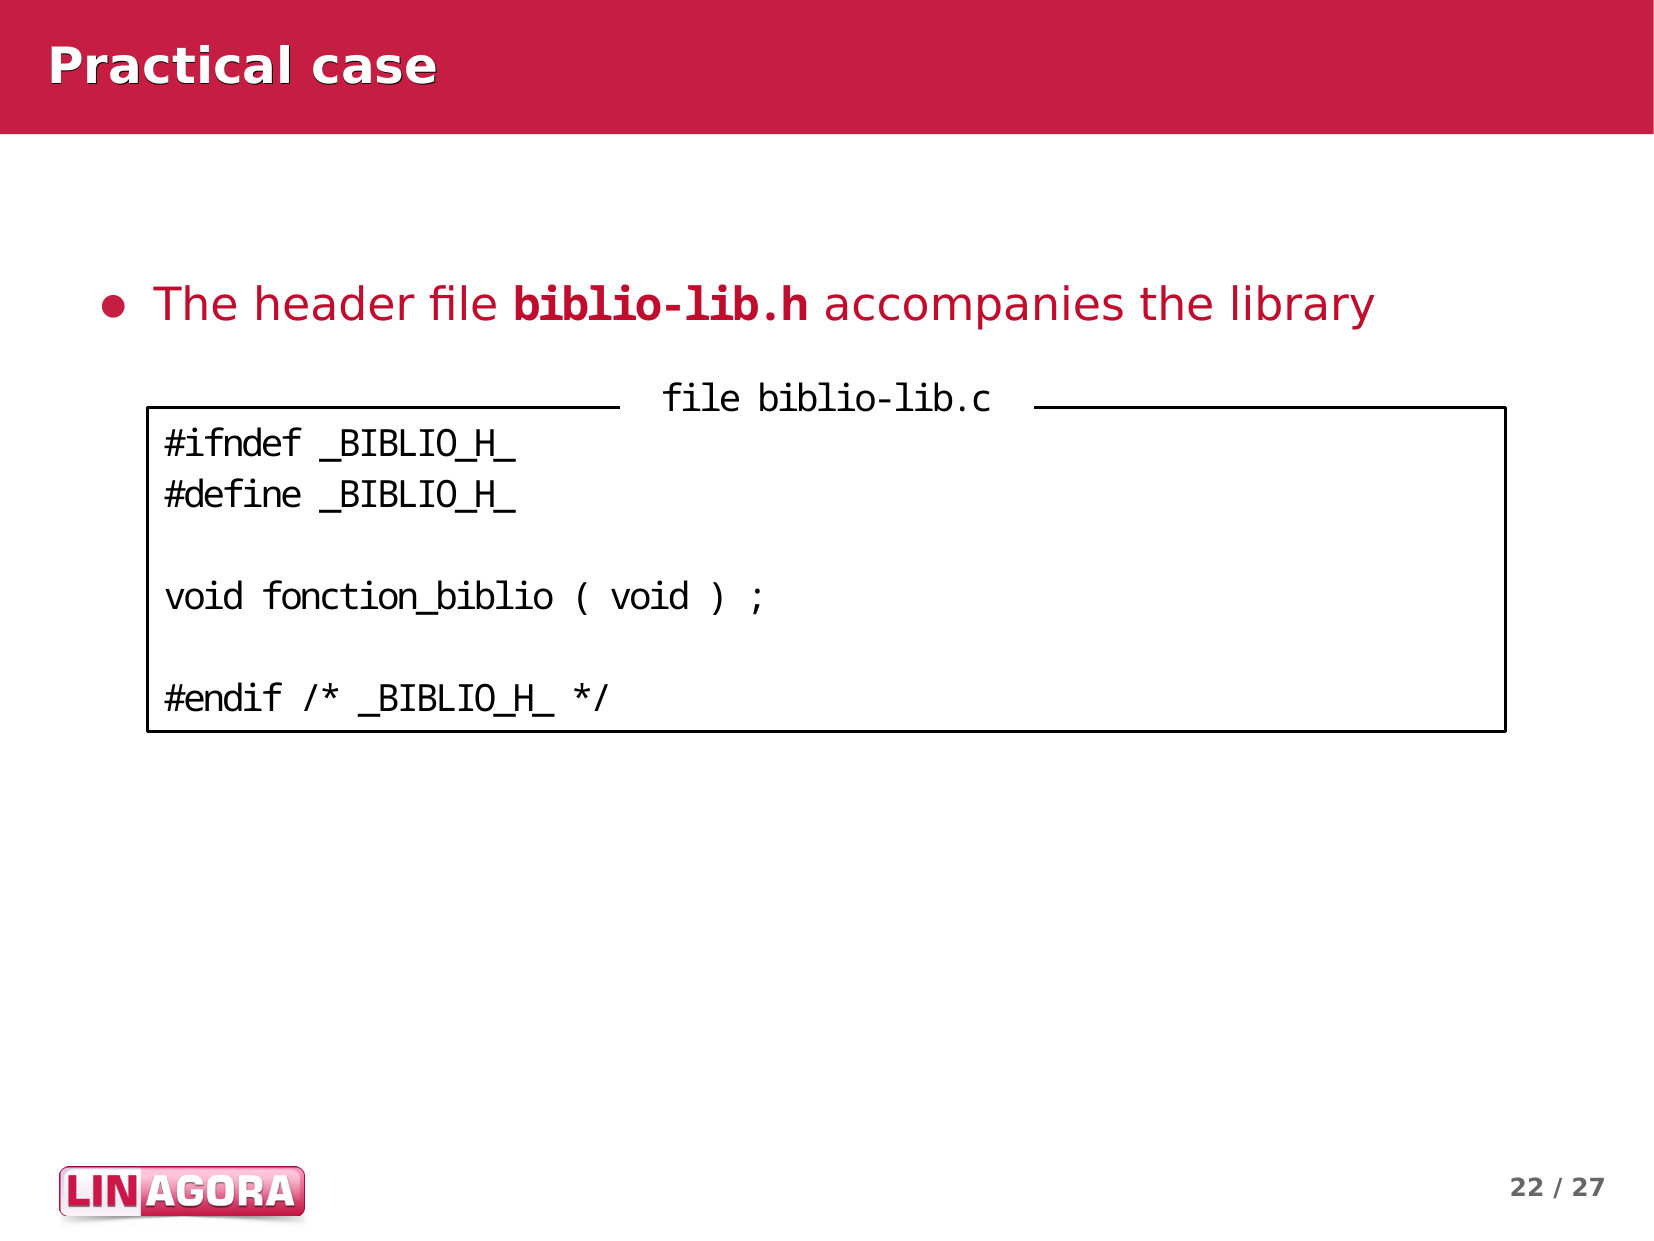

# Practical case
The header file biblio-lib.h accompanies the library
file biblio-lib.c
#ifndef _BIBLIO_H_
#define _BIBLIO_H_
void fonction_biblio ( void ) ;
#endif /* _BIBLIO_H_ */